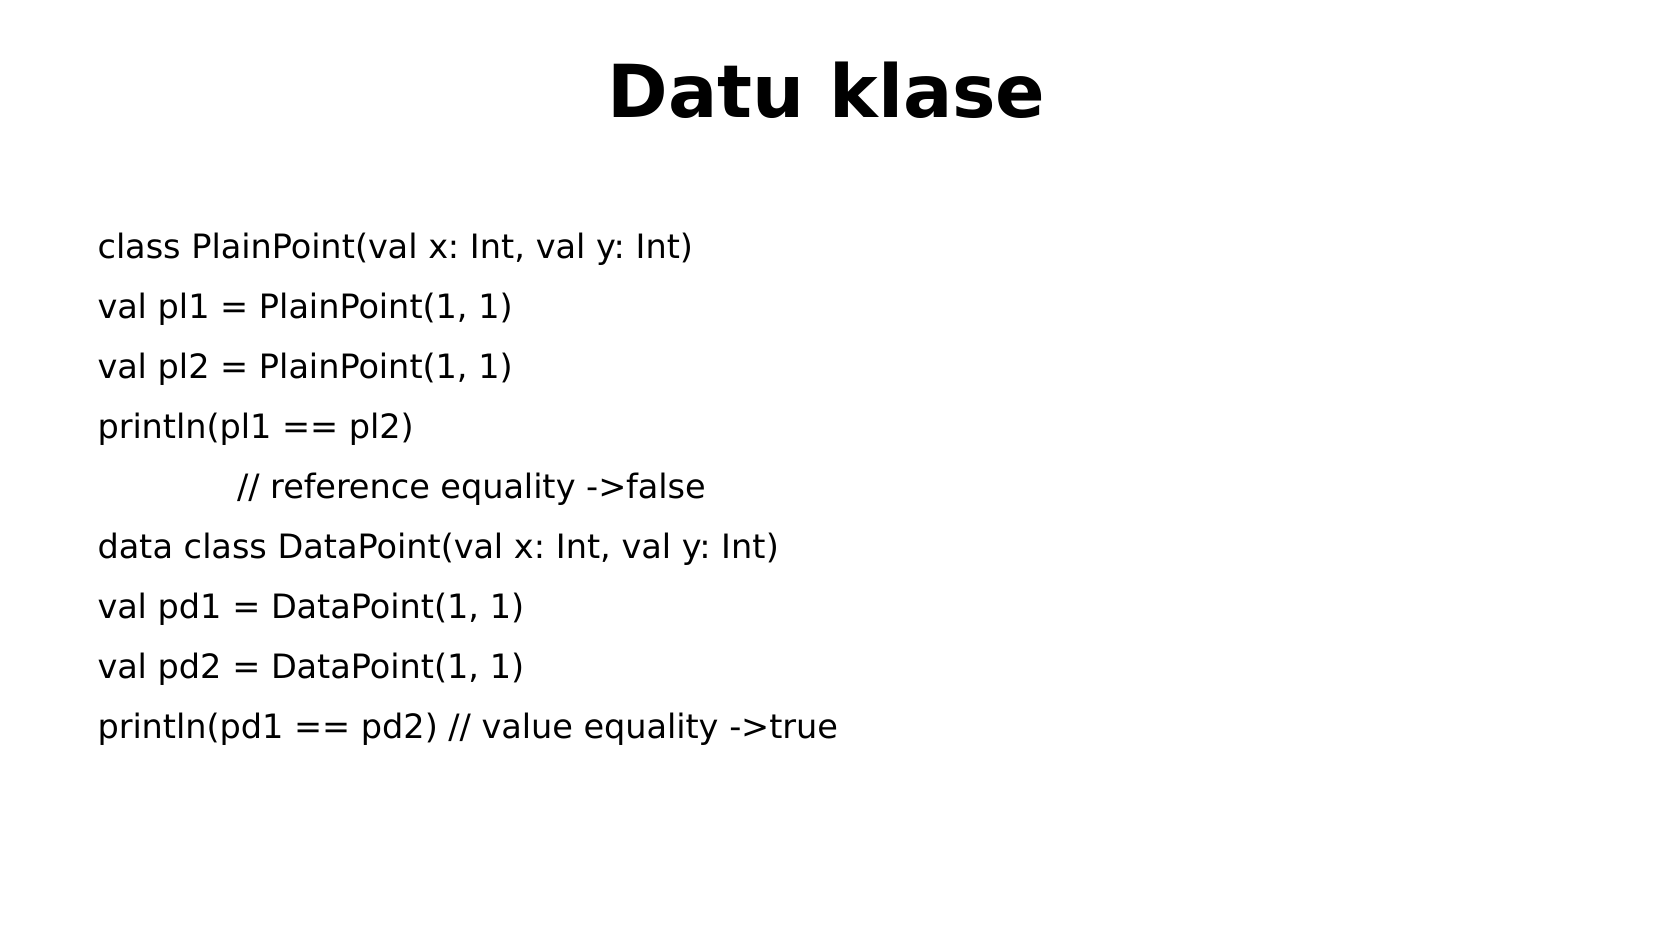

# Datu klase
class PlainPoint(val x: Int, val y: Int)
val pl1 = PlainPoint(1, 1)
val pl2 = PlainPoint(1, 1)
println(pl1 == pl2)
 // reference equality ->false
data class DataPoint(val x: Int, val y: Int)
val pd1 = DataPoint(1, 1)
val pd2 = DataPoint(1, 1)
println(pd1 == pd2) // value equality ->true